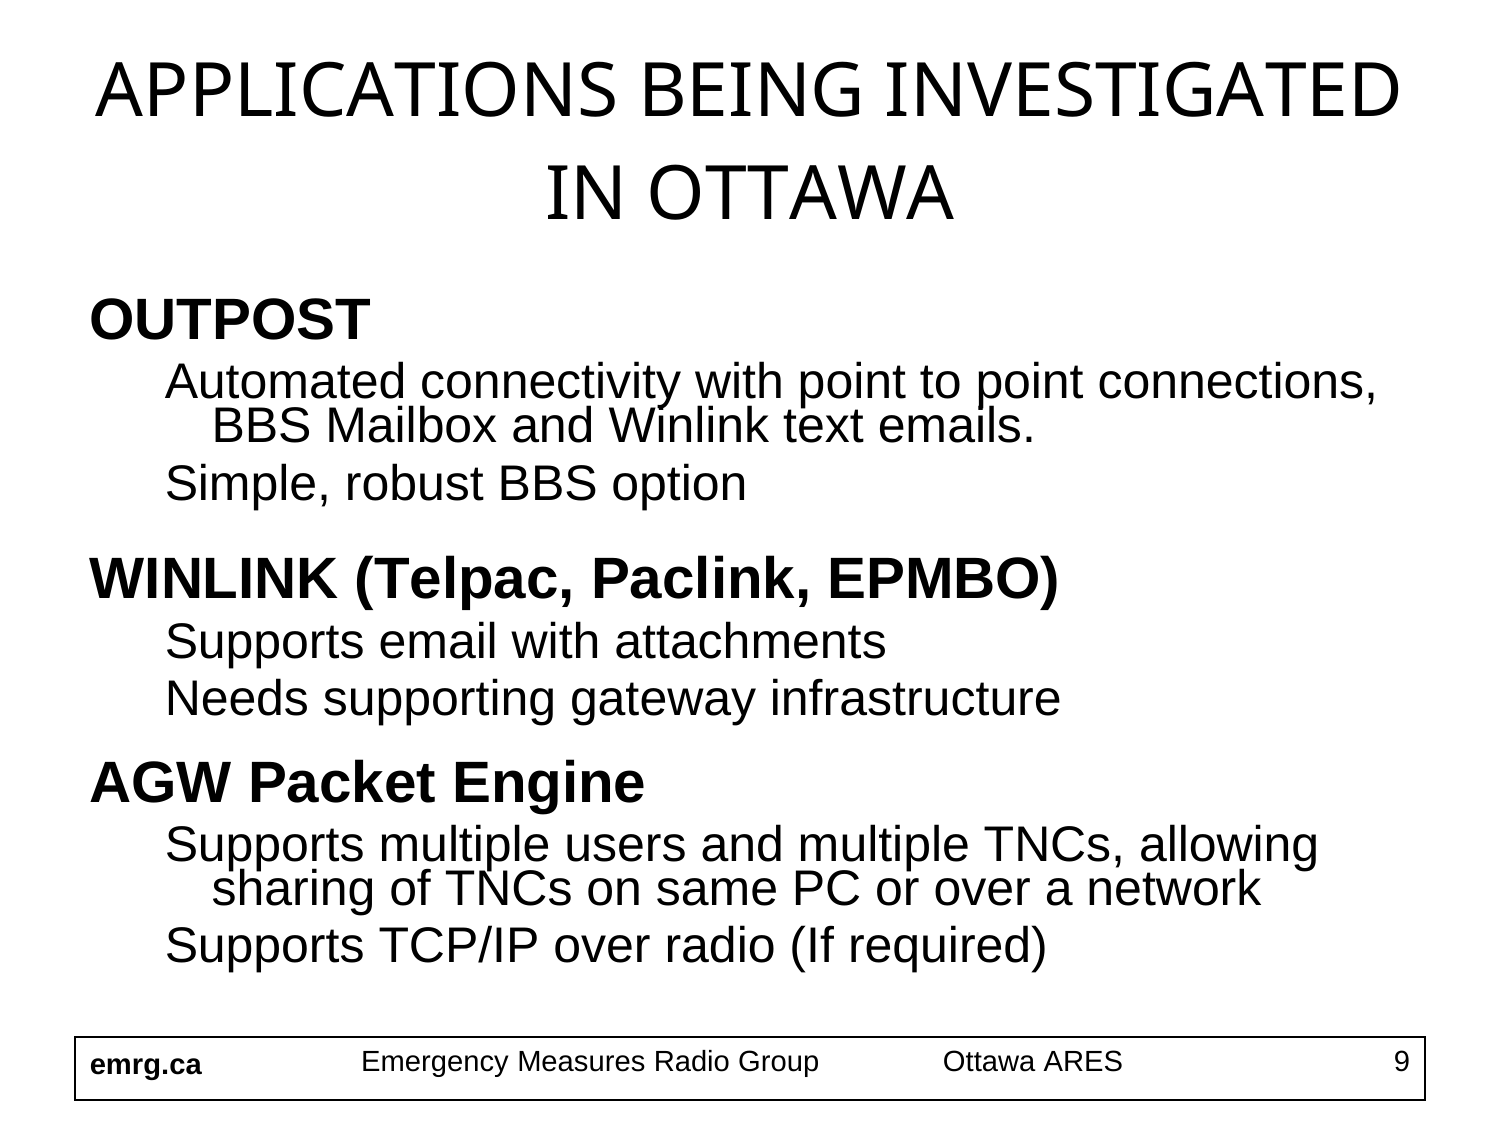

# APPLICATIONS BEING INVESTIGATED IN OTTAWA
OUTPOST
Automated connectivity with point to point connections, BBS Mailbox and Winlink text emails.
Simple, robust BBS option
WINLINK (Telpac, Paclink, EPMBO)
Supports email with attachments
Needs supporting gateway infrastructure
AGW Packet Engine
Supports multiple users and multiple TNCs, allowing sharing of TNCs on same PC or over a network
Supports TCP/IP over radio (If required)
Emergency Measures Radio Group Ottawa ARES
9